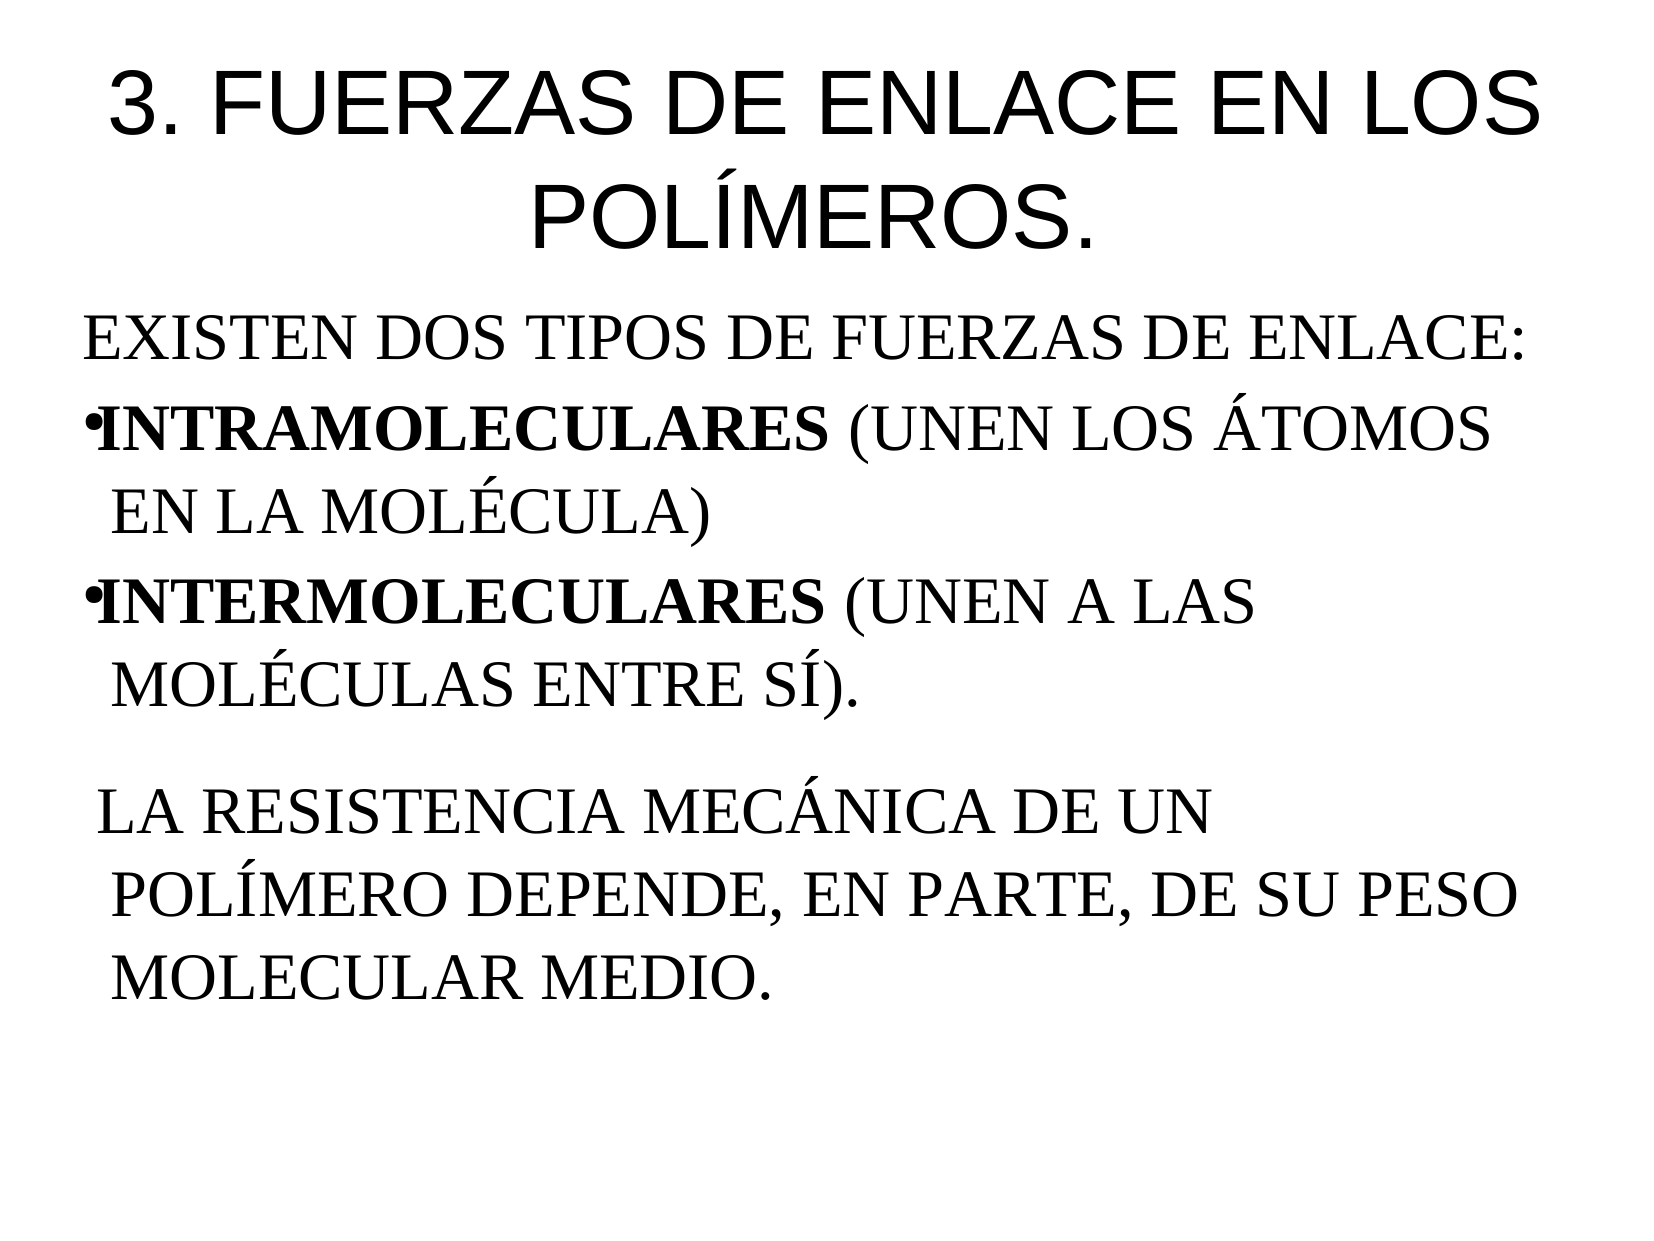

# 3. FUERZAS DE ENLACE EN LOS POLÍMEROS.
EXISTEN DOS TIPOS DE FUERZAS DE ENLACE:
INTRAMOLECULARES (UNEN LOS ÁTOMOS EN LA MOLÉCULA)
INTERMOLECULARES (UNEN A LAS MOLÉCULAS ENTRE SÍ).
LA RESISTENCIA MECÁNICA DE UN POLÍMERO DEPENDE, EN PARTE, DE SU PESO MOLECULAR MEDIO.